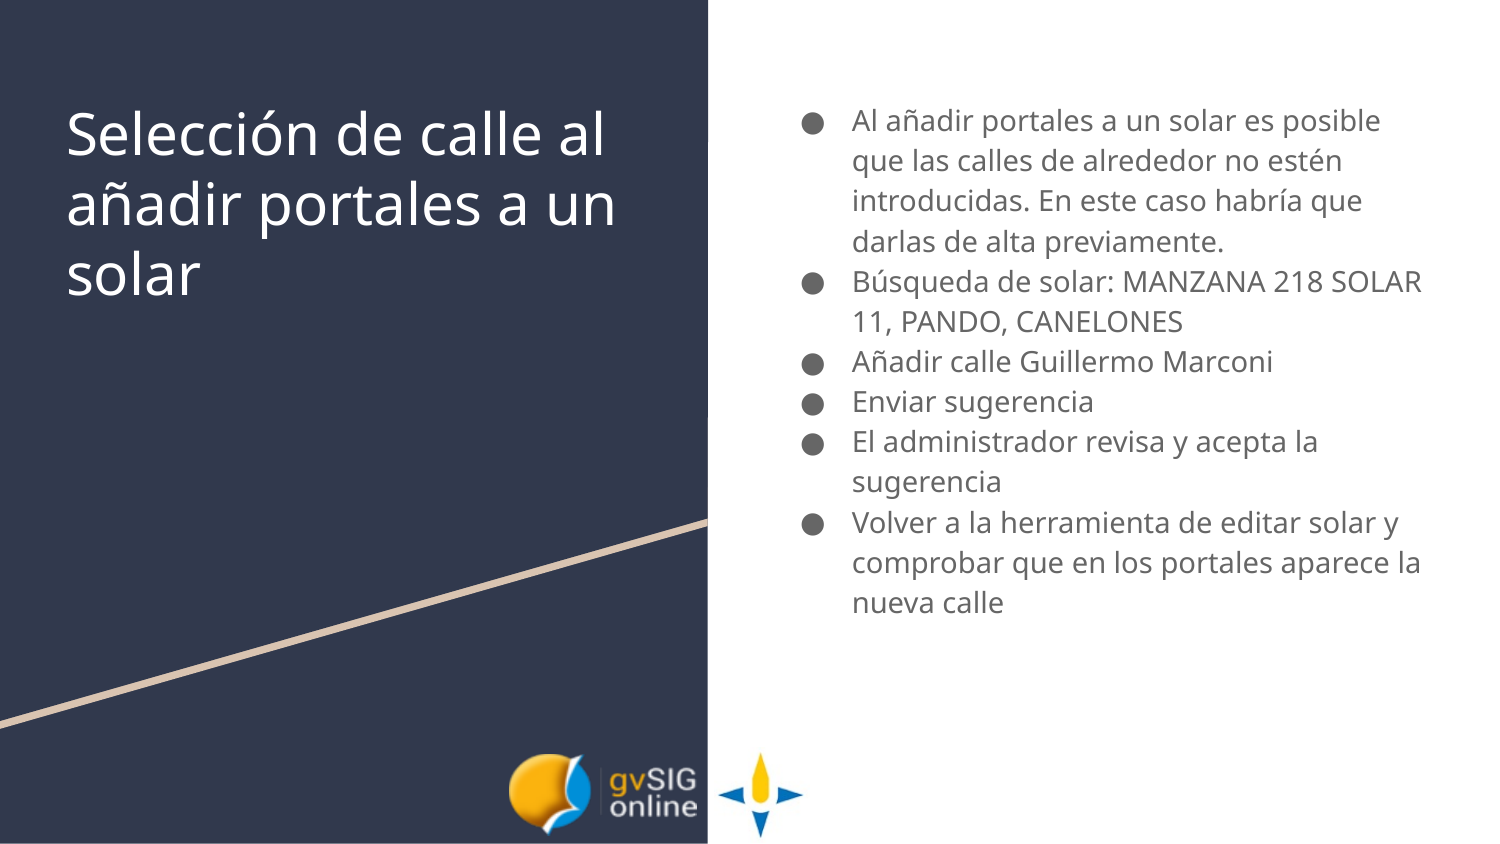

# Selección de calle al añadir portales a un solar
Al añadir portales a un solar es posible que las calles de alrededor no estén introducidas. En este caso habría que darlas de alta previamente.
Búsqueda de solar: MANZANA 218 SOLAR 11, PANDO, CANELONES
Añadir calle Guillermo Marconi
Enviar sugerencia
El administrador revisa y acepta la sugerencia
Volver a la herramienta de editar solar y comprobar que en los portales aparece la nueva calle